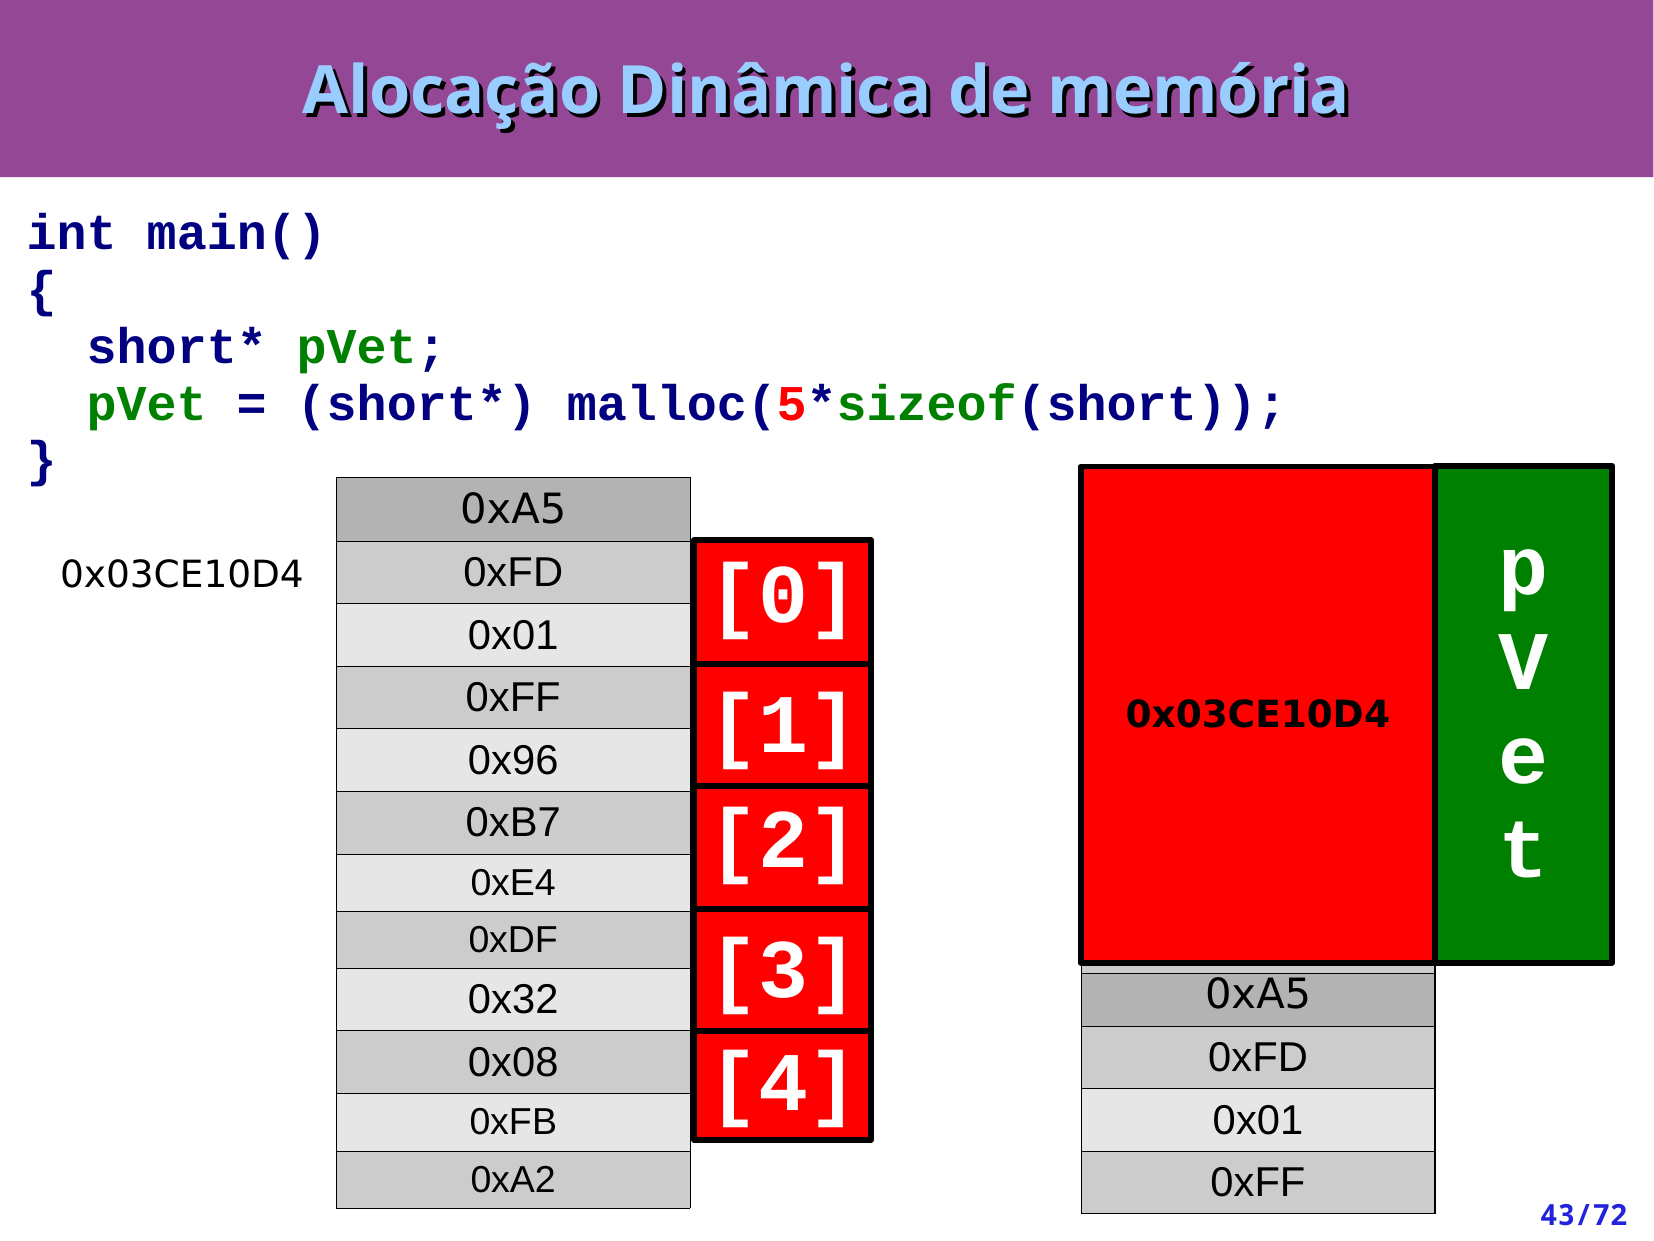

# Alocação Dinâmica de memória
int main()
{
 short* pVet;
 pVet = (short*) malloc(5*sizeof(short));
}
p
V
e
t
0x03CE10D4
| 0xA5 |
| --- |
| 0xFD |
| 0x01 |
| 0xFF |
| 0x96 |
| 0xB7 |
| 0x32 |
| 0x08 |
| 0xA5 |
| --- |
| 0xFD |
| 0x01 |
| 0xFF |
| 0x96 |
| 0xB7 |
| 0xE4 |
| 0xDF |
| 0x32 |
| 0x08 |
| 0xFB |
| 0xA2 |
[0]
[1]
[2]
[3]
[4]
0x03CE10D4
| 0xA5 |
| --- |
| 0xFD |
| 0x01 |
| 0xFF |
43